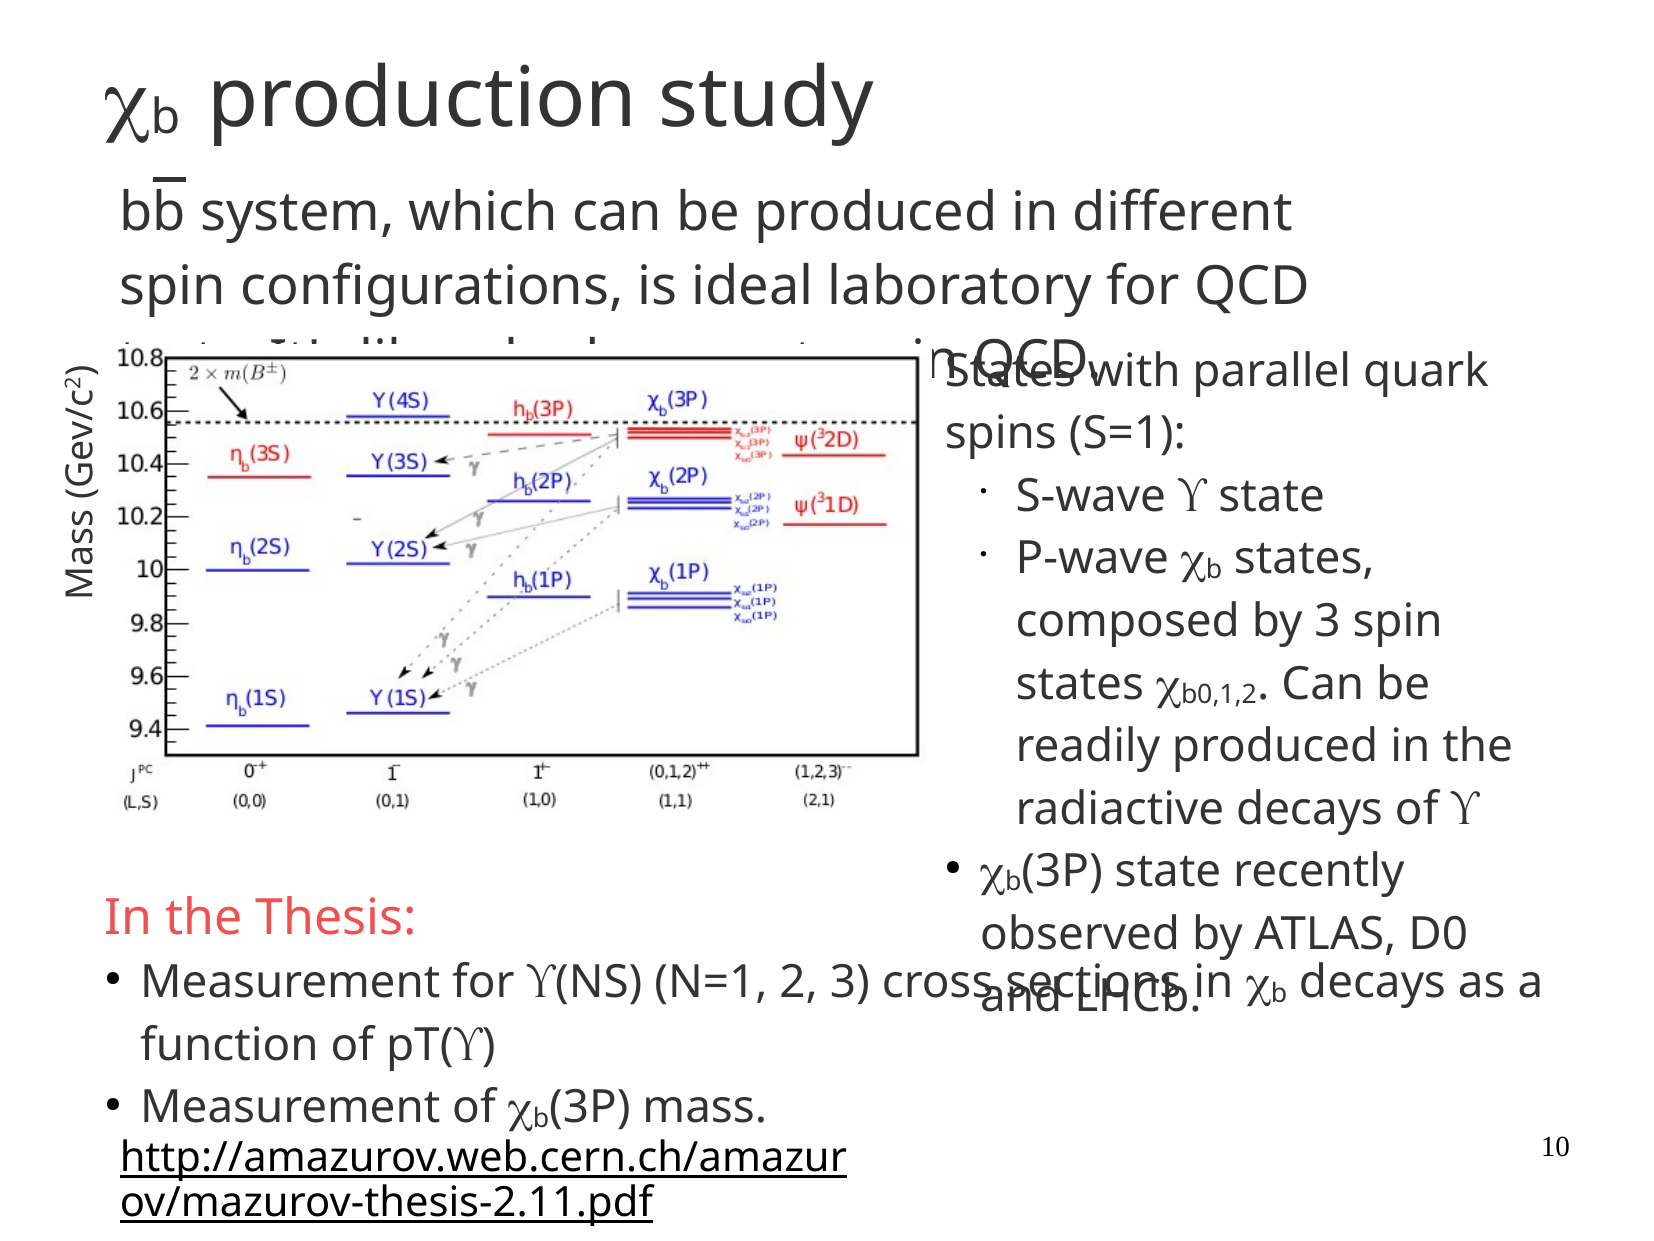

cb production study
bb system, which can be produced in different spin configurations, is ideal laboratory for QCD tests. It's like a hydrogen atom in QCD.
States with parallel quark spins (S=1):
S-wave ¡ state
P-wave cb states, composed by 3 spin states cb0,1,2. Can be readily produced in the radiactive decays of ¡
cb(3P) state recently observed by ATLAS, D0 and LHCb.
Mass (Gev/c2)
In the Thesis:
Measurement for ¡(NS) (N=1, 2, 3) cross sections in cb decays as a function of pT(¡)
Measurement of cb(3P) mass.
http://amazurov.web.cern.ch/amazurov/mazurov-thesis-2.11.pdf
10